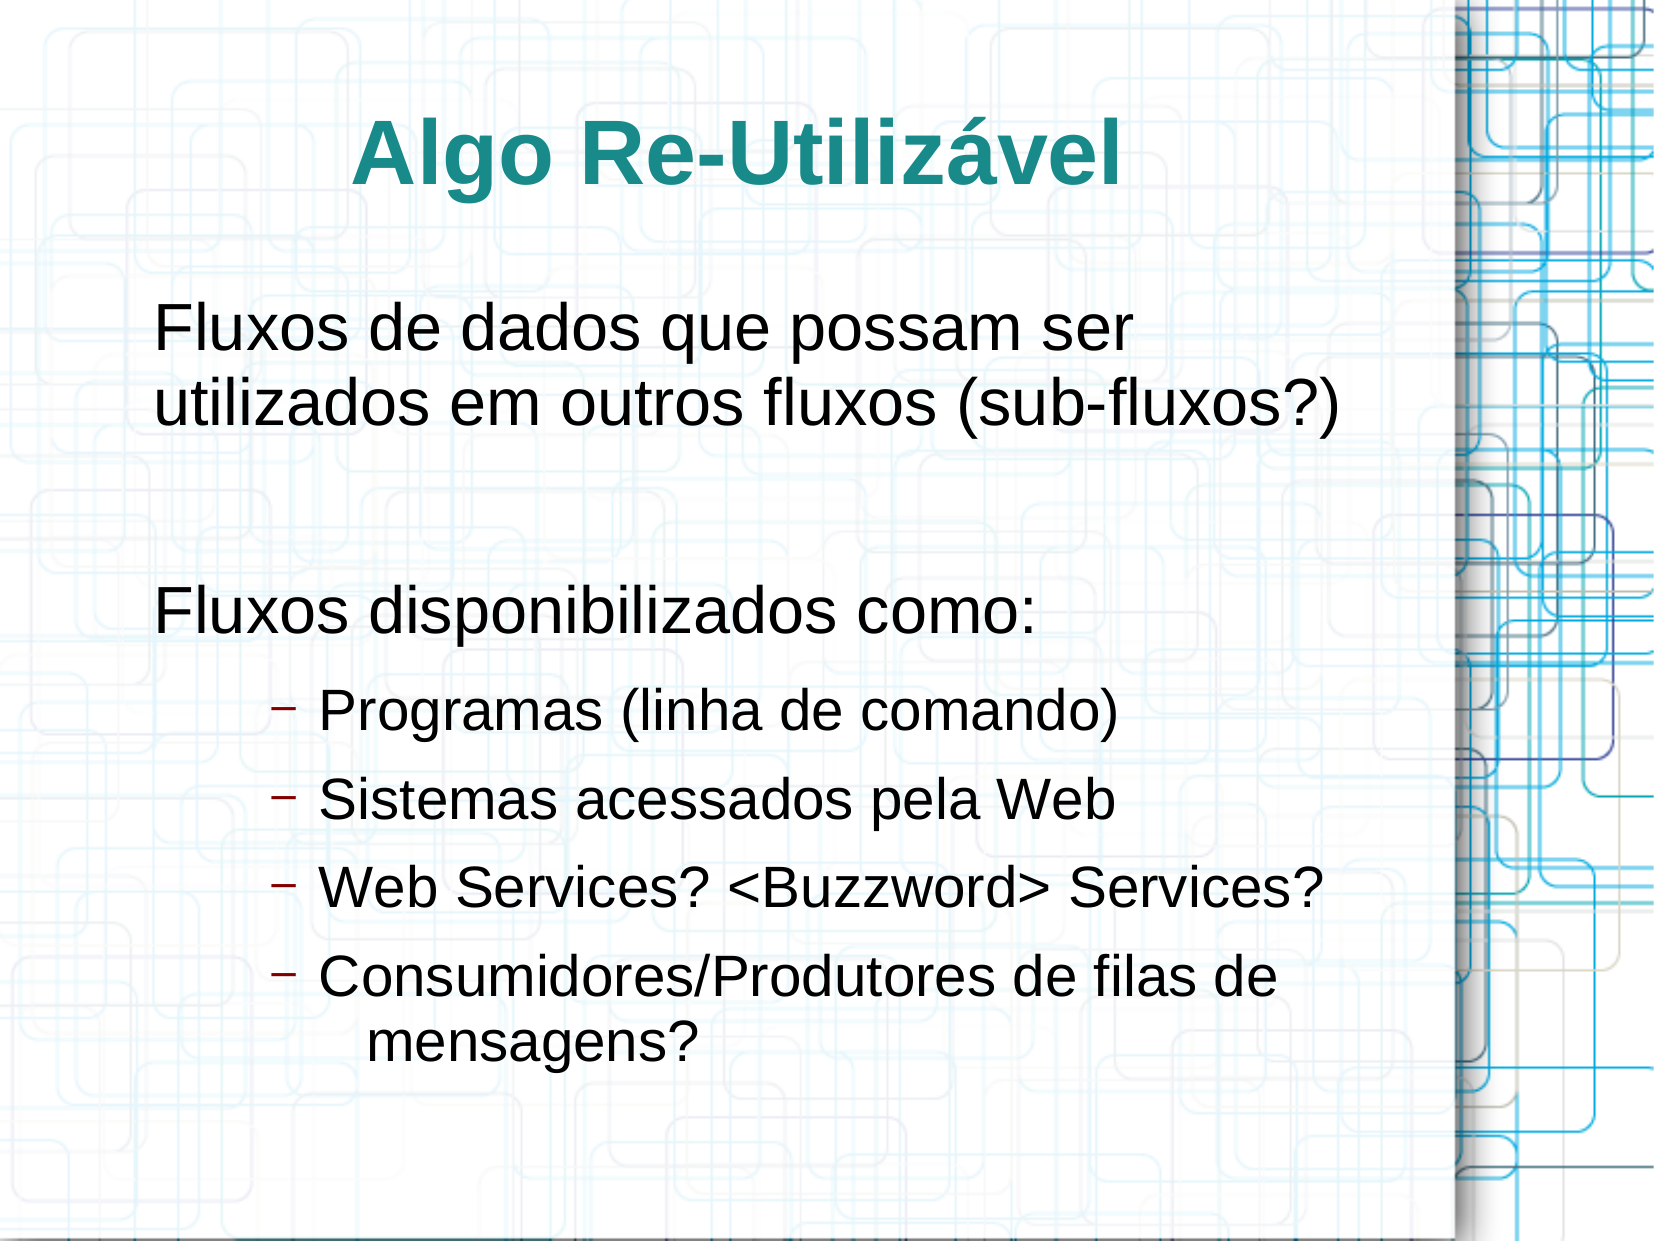

# Algo Re-Utilizável
Fluxos de dados que possam ser utilizados em outros fluxos (sub-fluxos?)
Fluxos disponibilizados como:
Programas (linha de comando)
Sistemas acessados pela Web
Web Services? <Buzzword> Services?
Consumidores/Produtores de filas de mensagens?